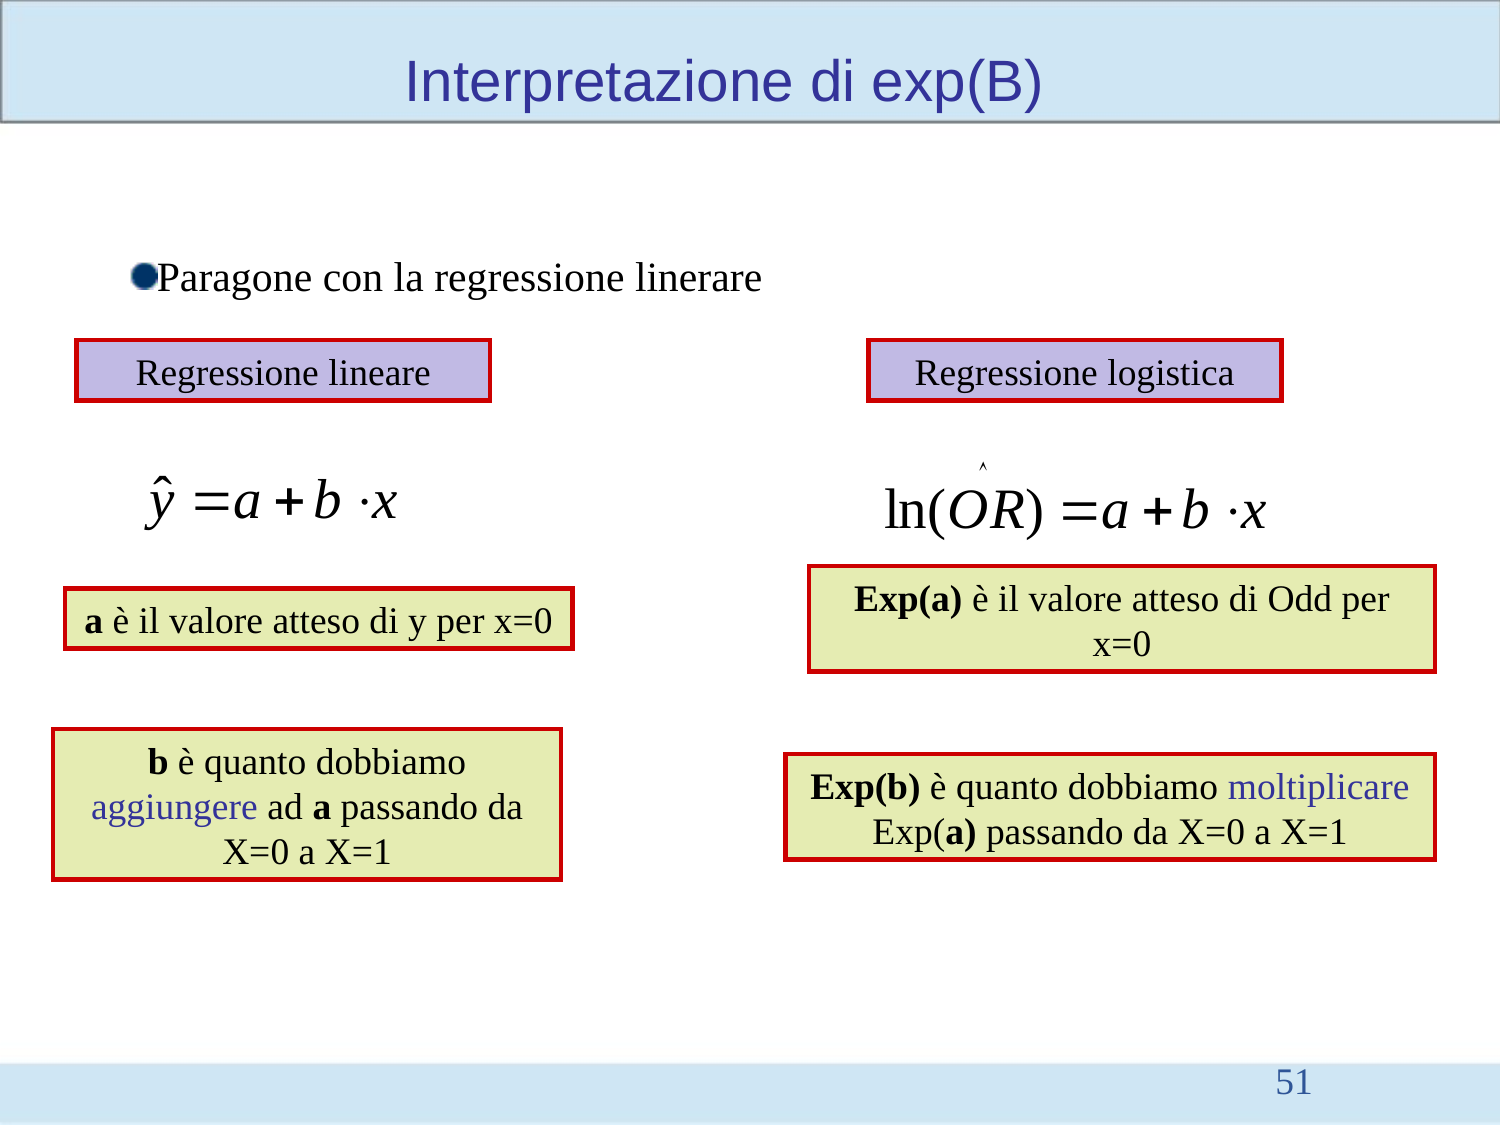

Interpretazione di exp(B)
Paragone con la regressione linerare
Regressione lineare
Regressione logistica
Exp(a) è il valore atteso di Odd per x=0
a è il valore atteso di y per x=0
b è quanto dobbiamo aggiungere ad a passando da X=0 a X=1
Exp(b) è quanto dobbiamo moltiplicare Exp(a) passando da X=0 a X=1